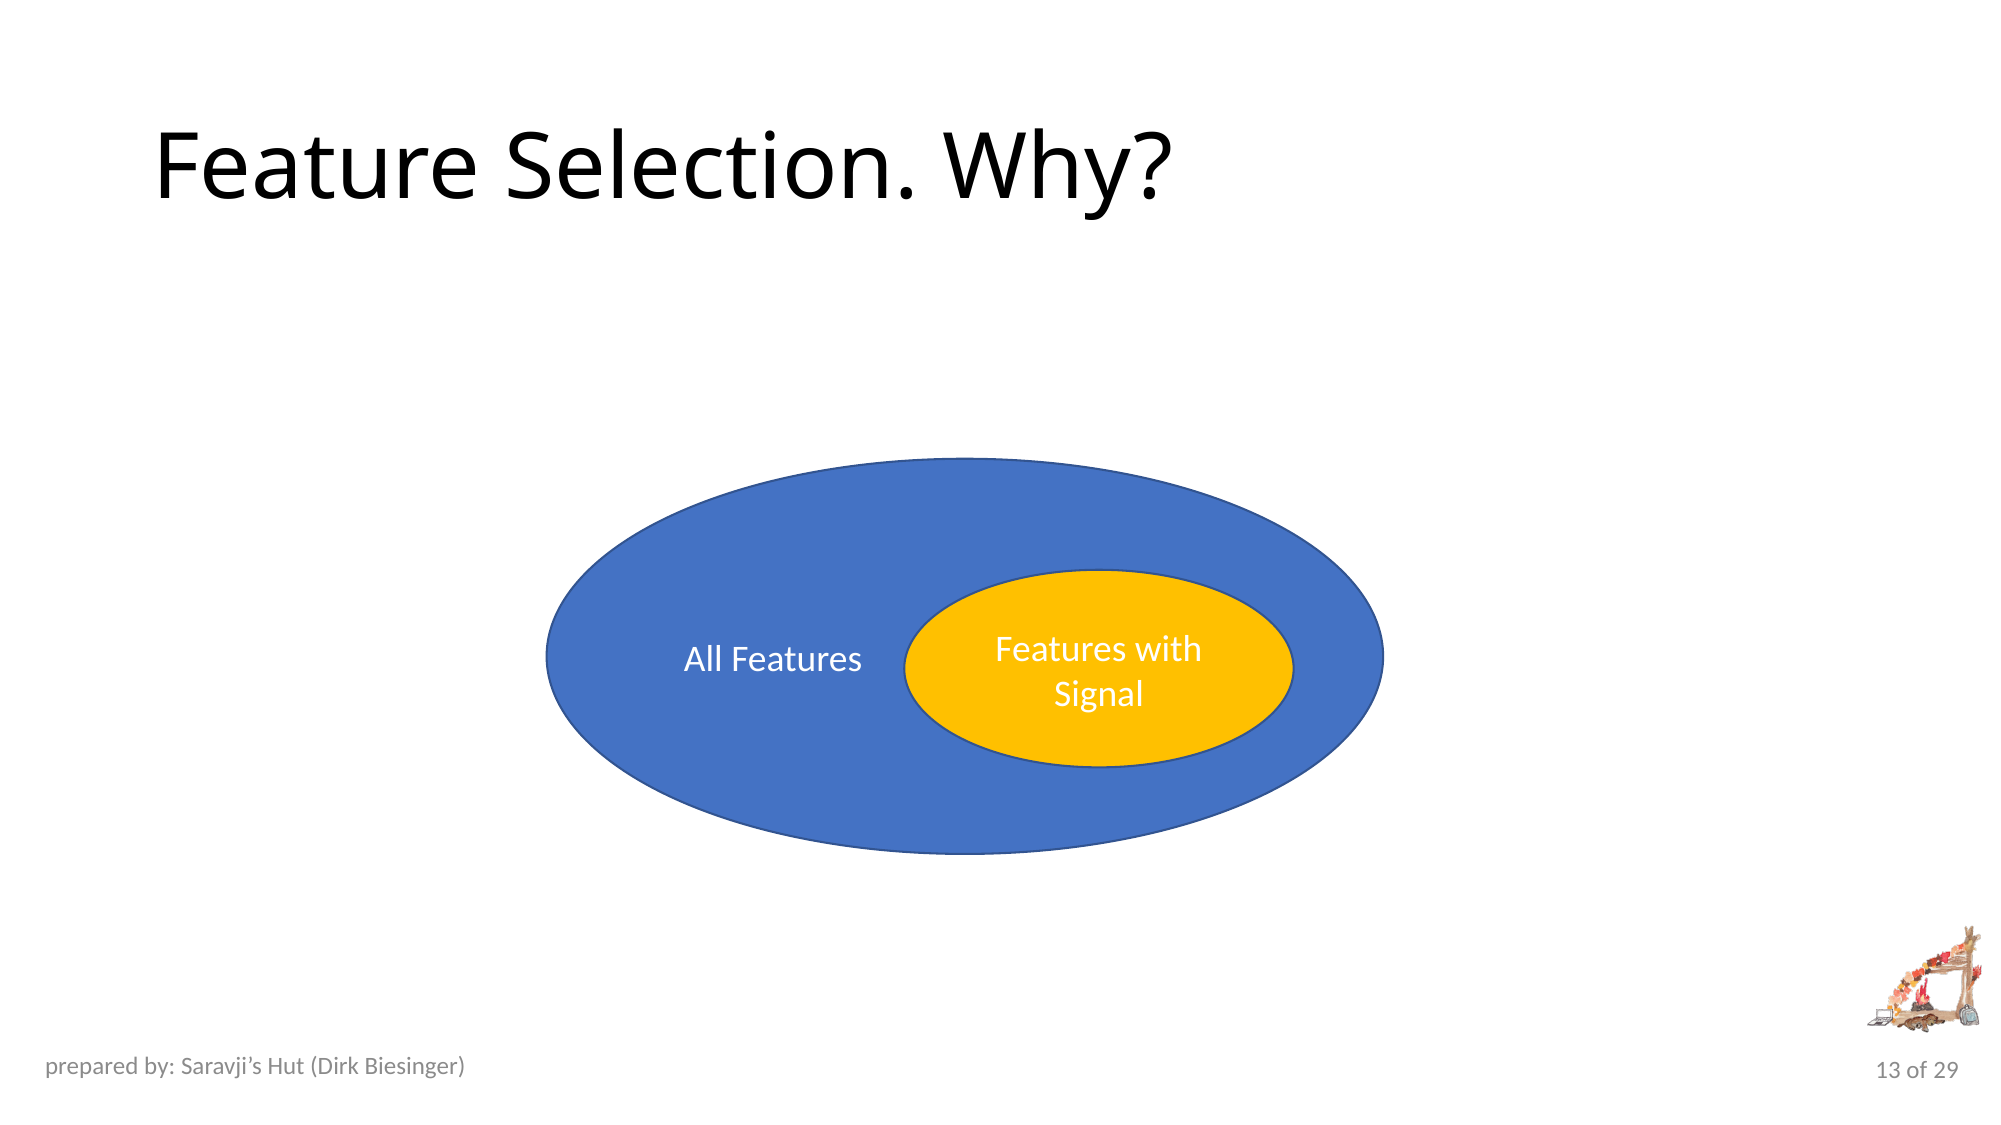

# Feature Selection. Why?
All Features
Features with Signal
prepared by: Saravji's Hut - Dirk Biesinger
13